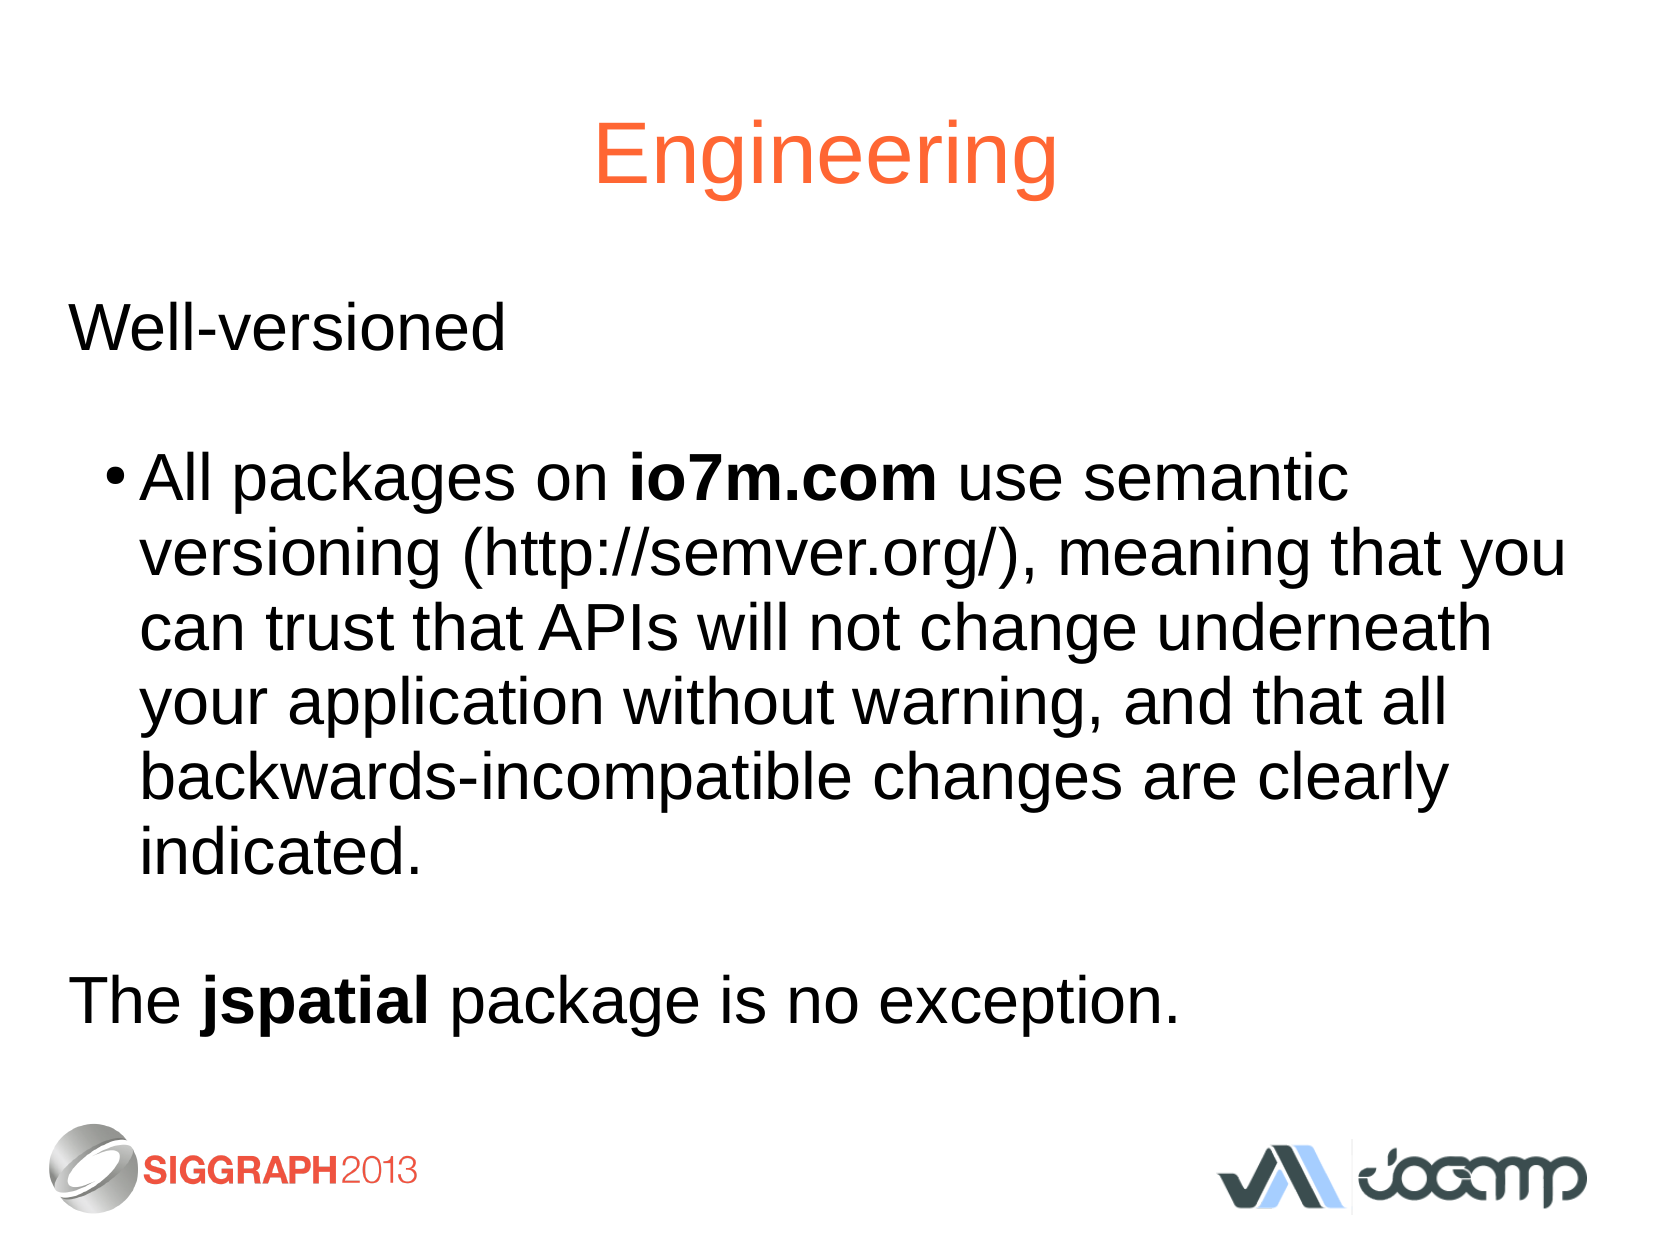

# Engineering
Well-versioned
All packages on io7m.com use semantic versioning (http://semver.org/), meaning that you can trust that APIs will not change underneath your application without warning, and that all backwards-incompatible changes are clearly indicated.
The jspatial package is no exception.